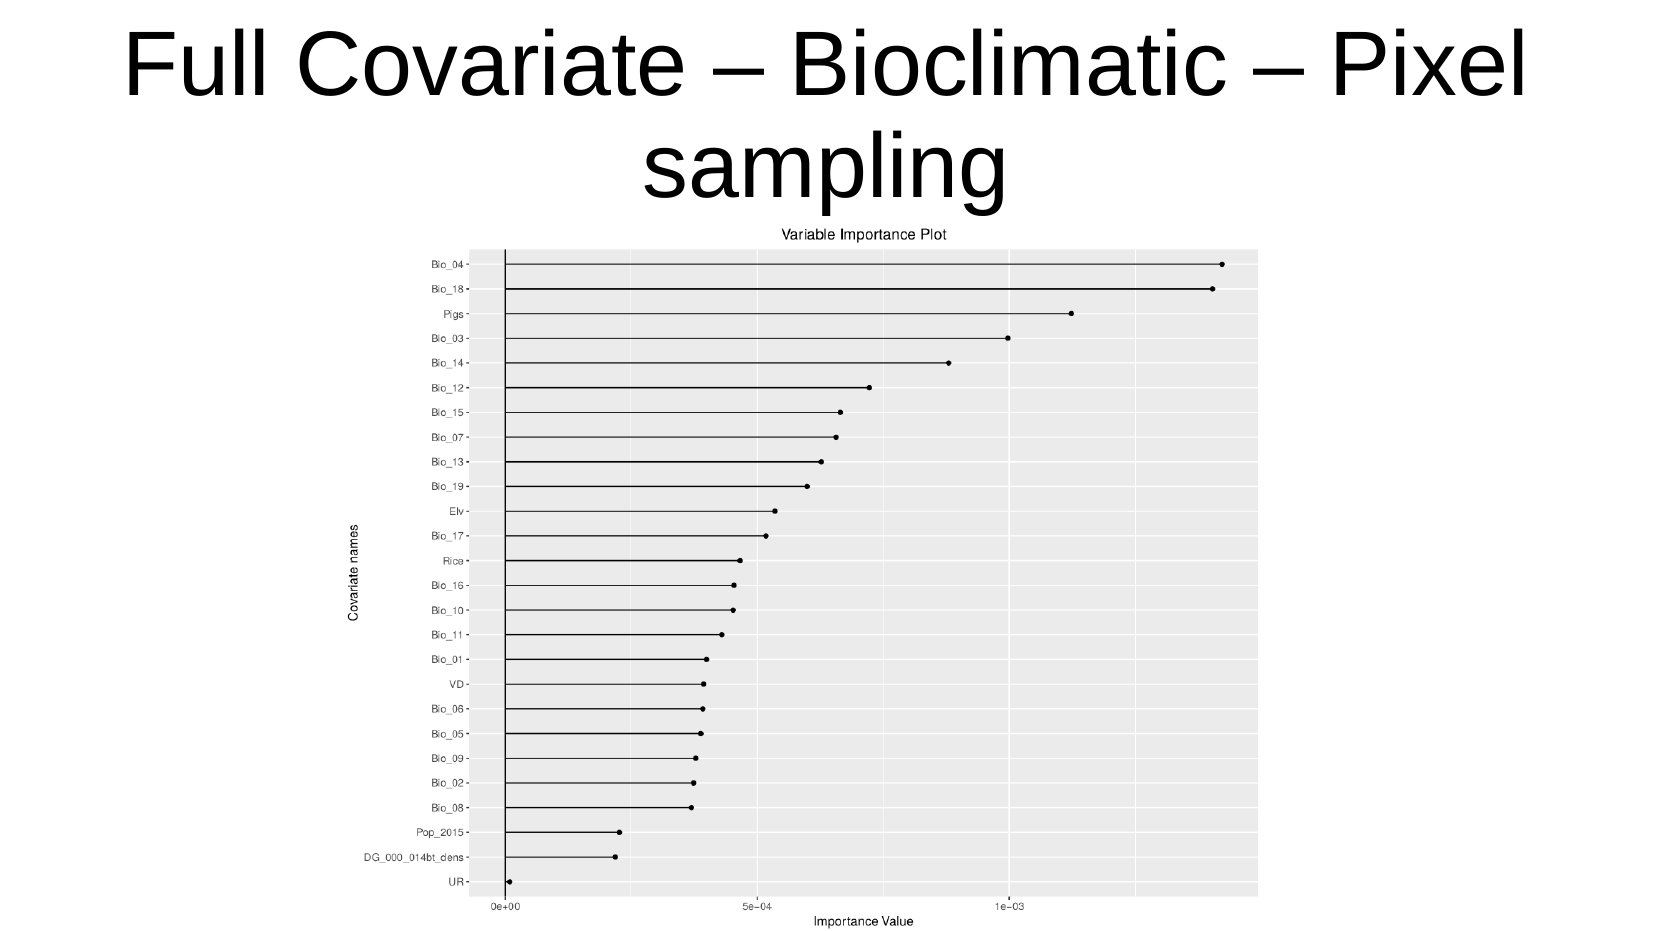

# Full Covariate – Bioclimatic – Pixel sampling